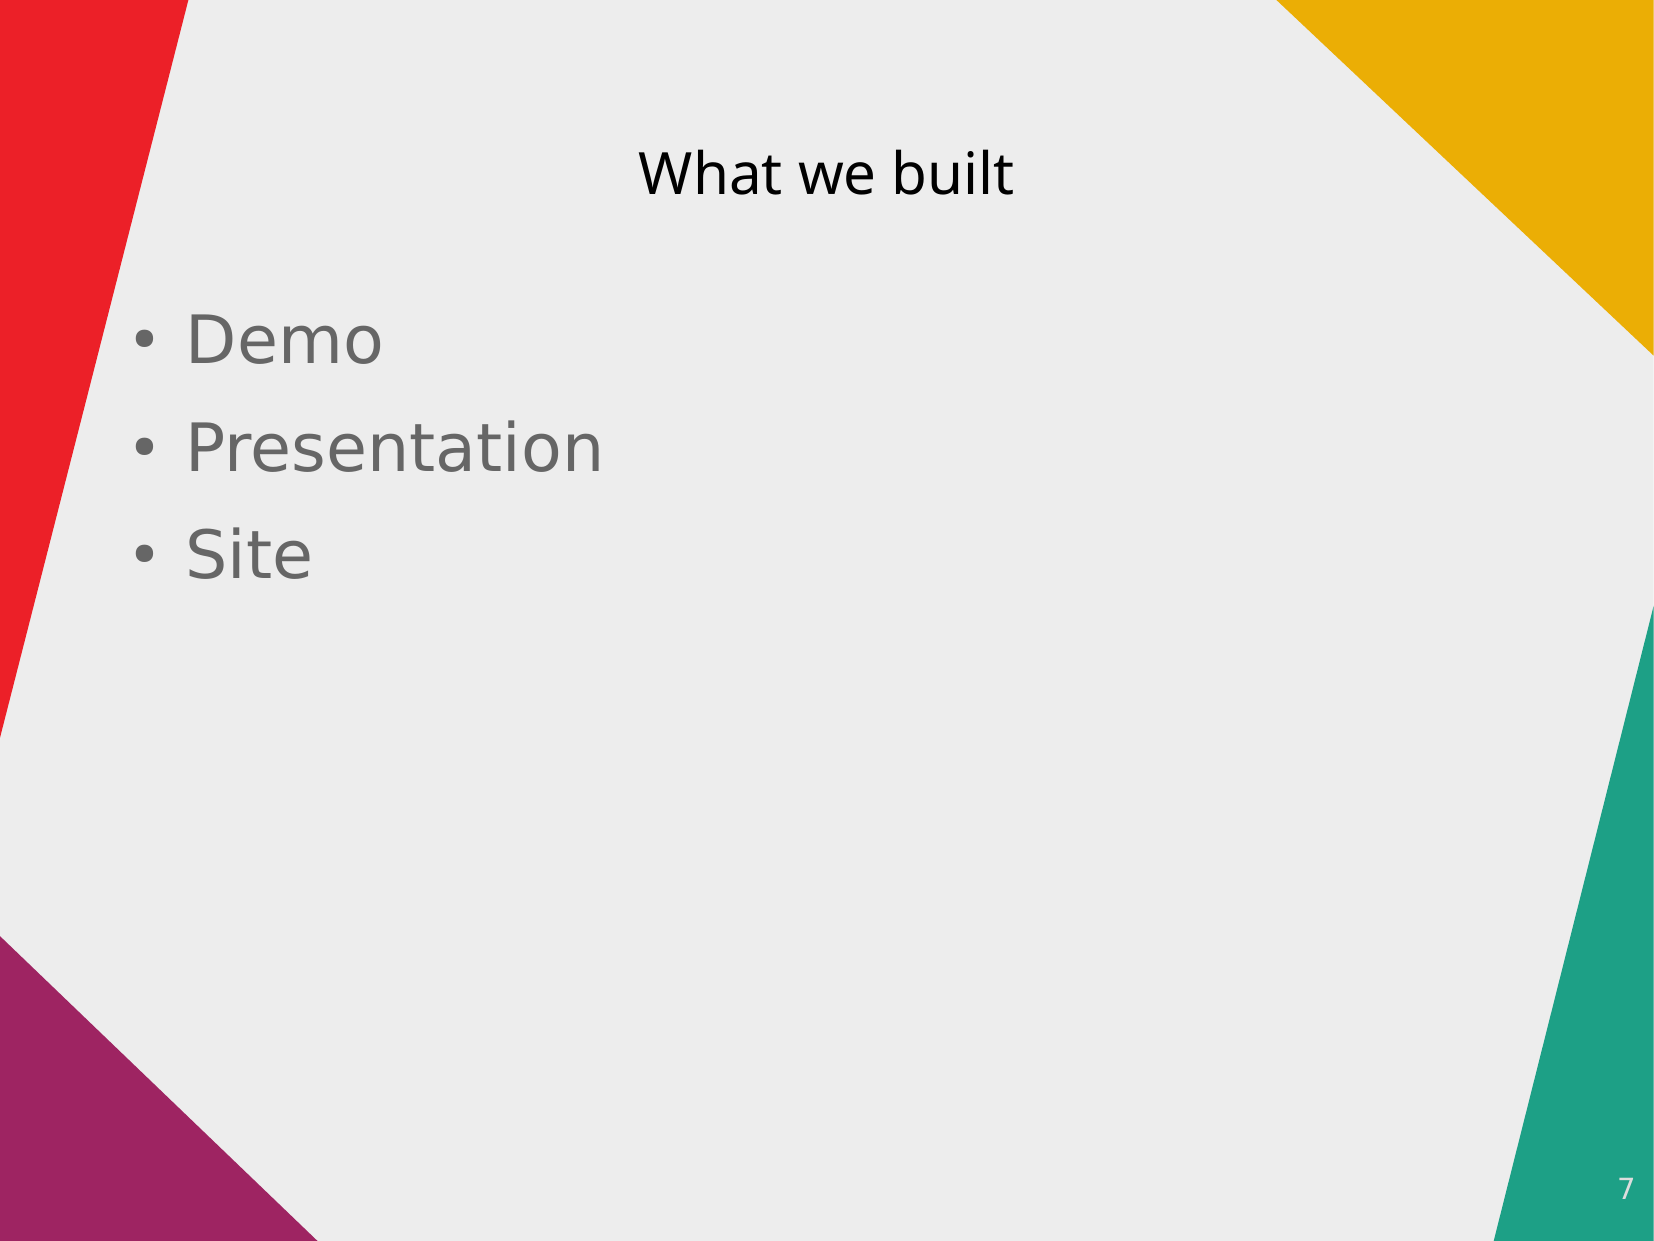

# What we built
Demo
Presentation
Site
7